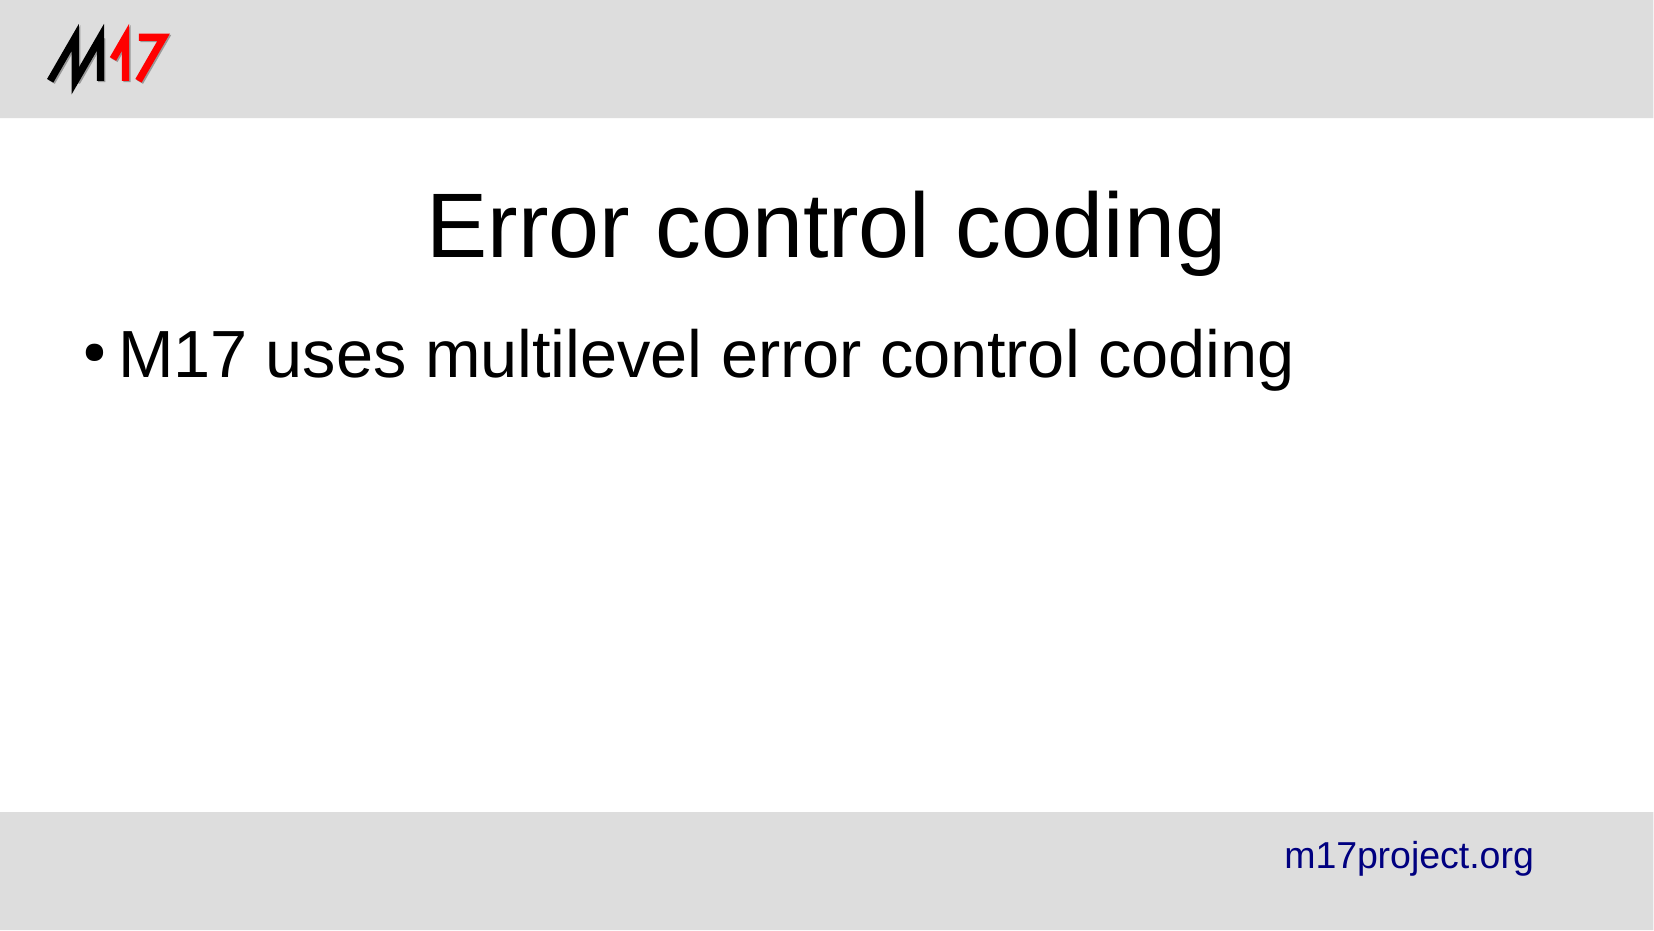

# Error control coding
M17 uses multilevel error control coding
m17project.org